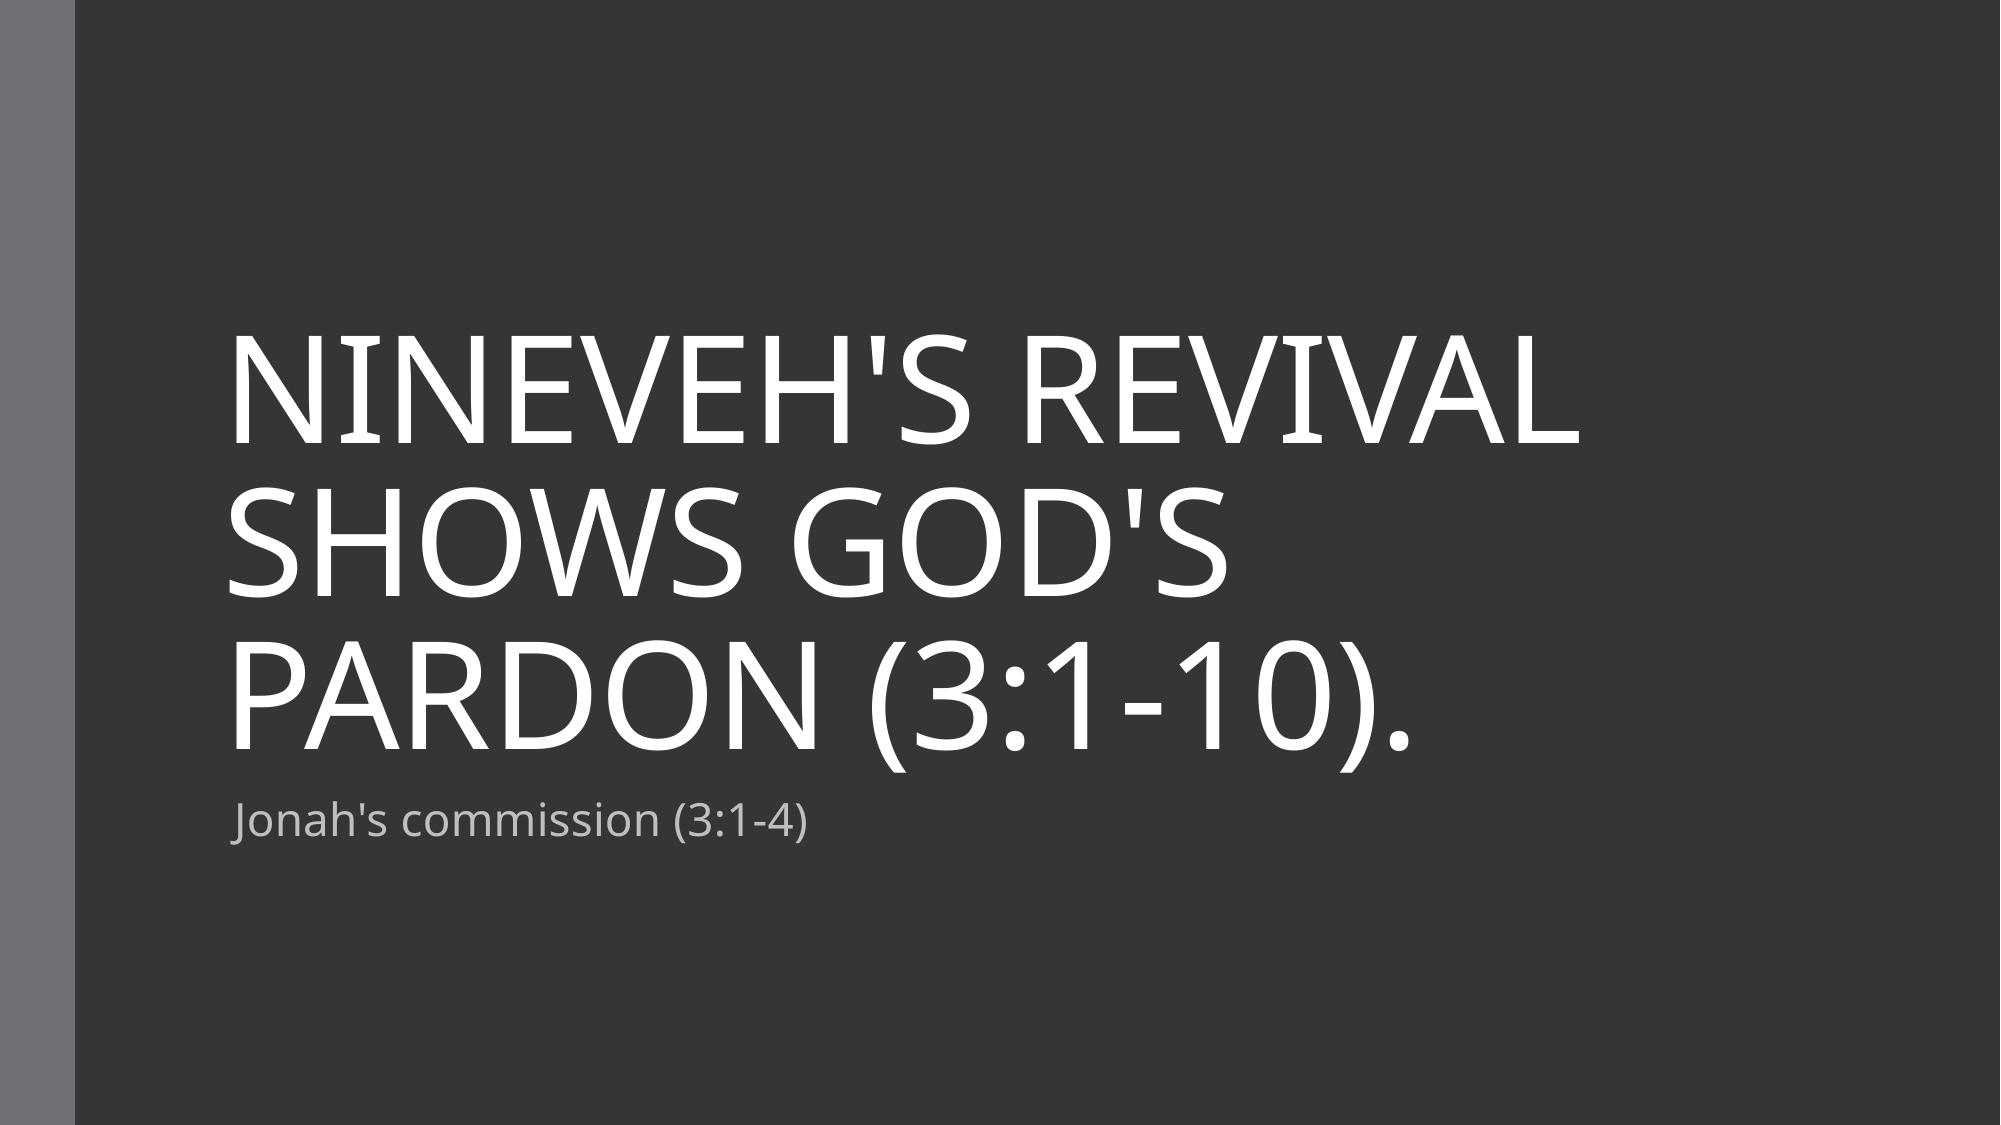

# NINEVEH'S REVIVAL SHOWS GOD'S PARDON (3:1-10).
 Jonah's commission (3:1-4)